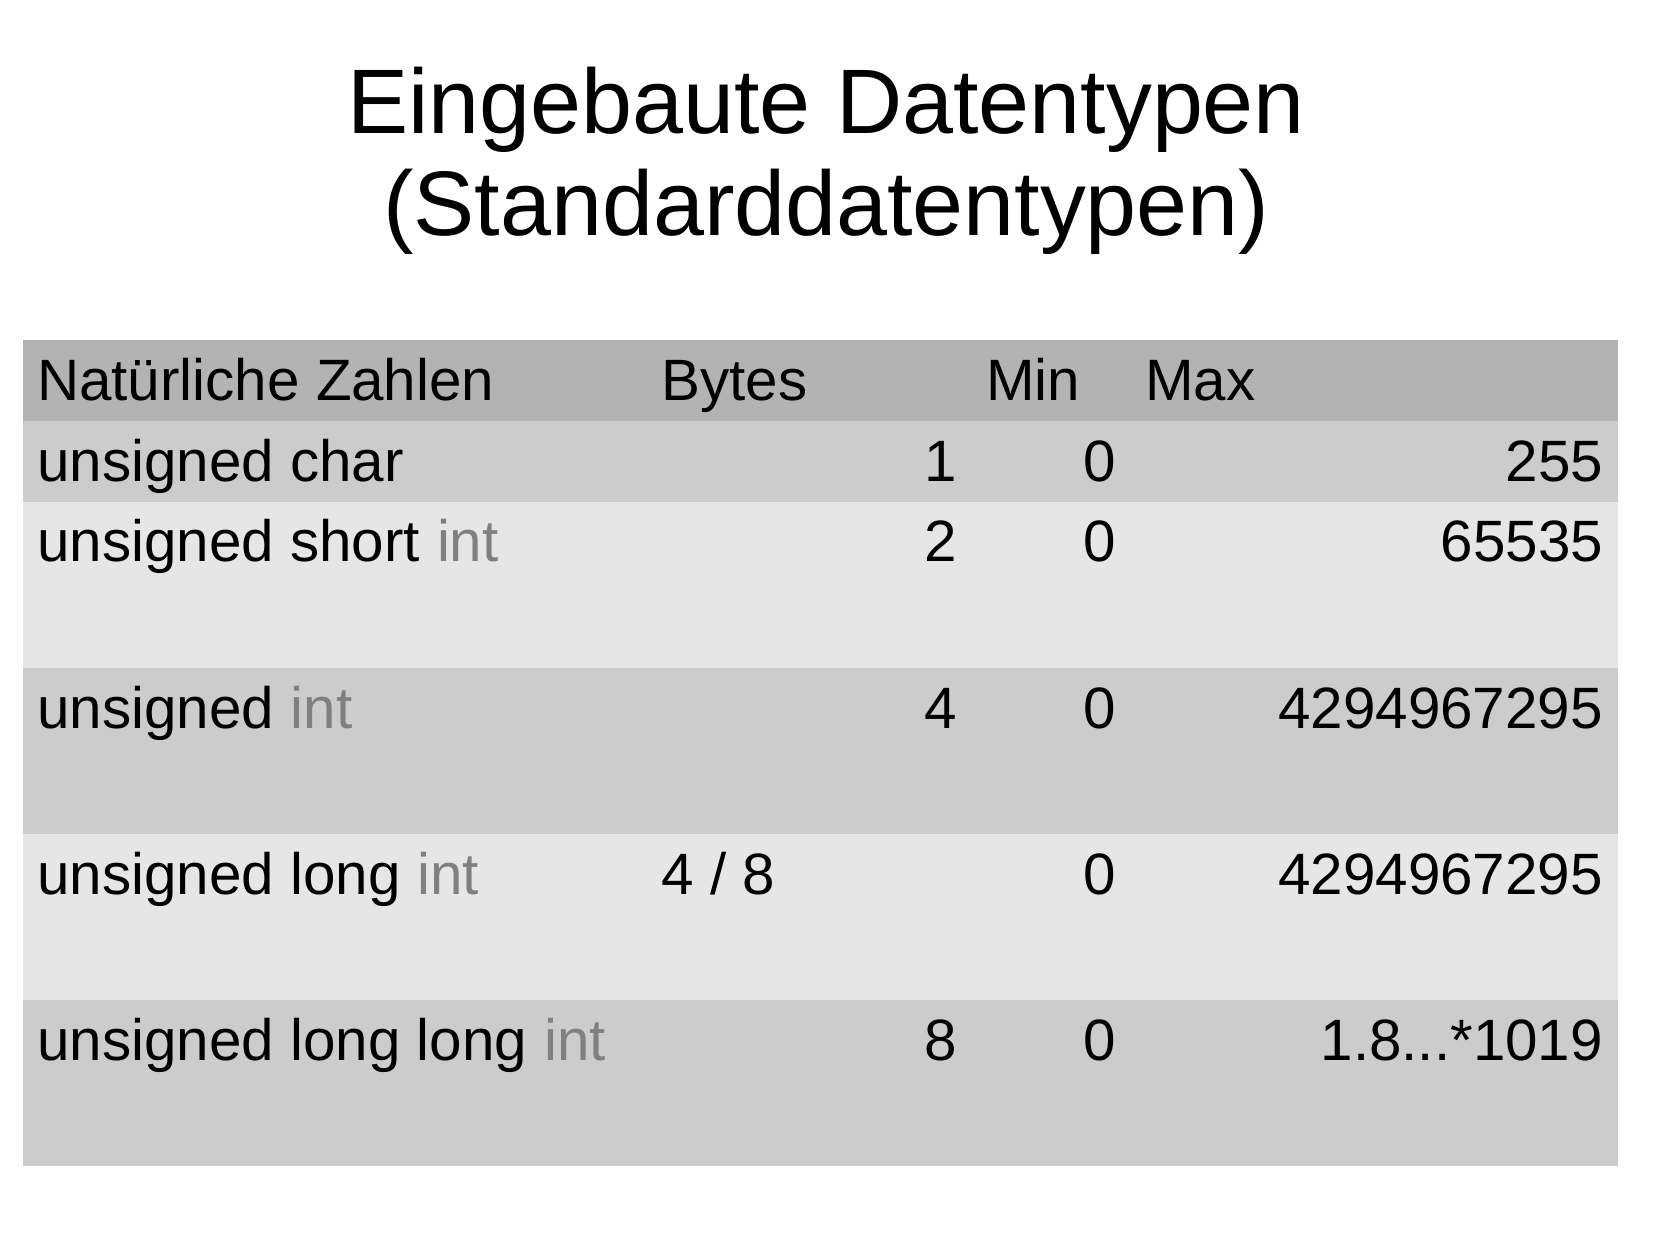

# Eingebaute Datentypen (Standarddatentypen)
| Natürliche Zahlen | Bytes | Min | Max |
| --- | --- | --- | --- |
| unsigned char | 1 | 0 | 255 |
| unsigned short int | 2 | 0 | 65535 |
| unsigned int | 4 | 0 | 4294967295 |
| unsigned long int | 4 / 8 | 0 | 4294967295 |
| unsigned long long int | 8 | 0 | 1.8...\*1019 |